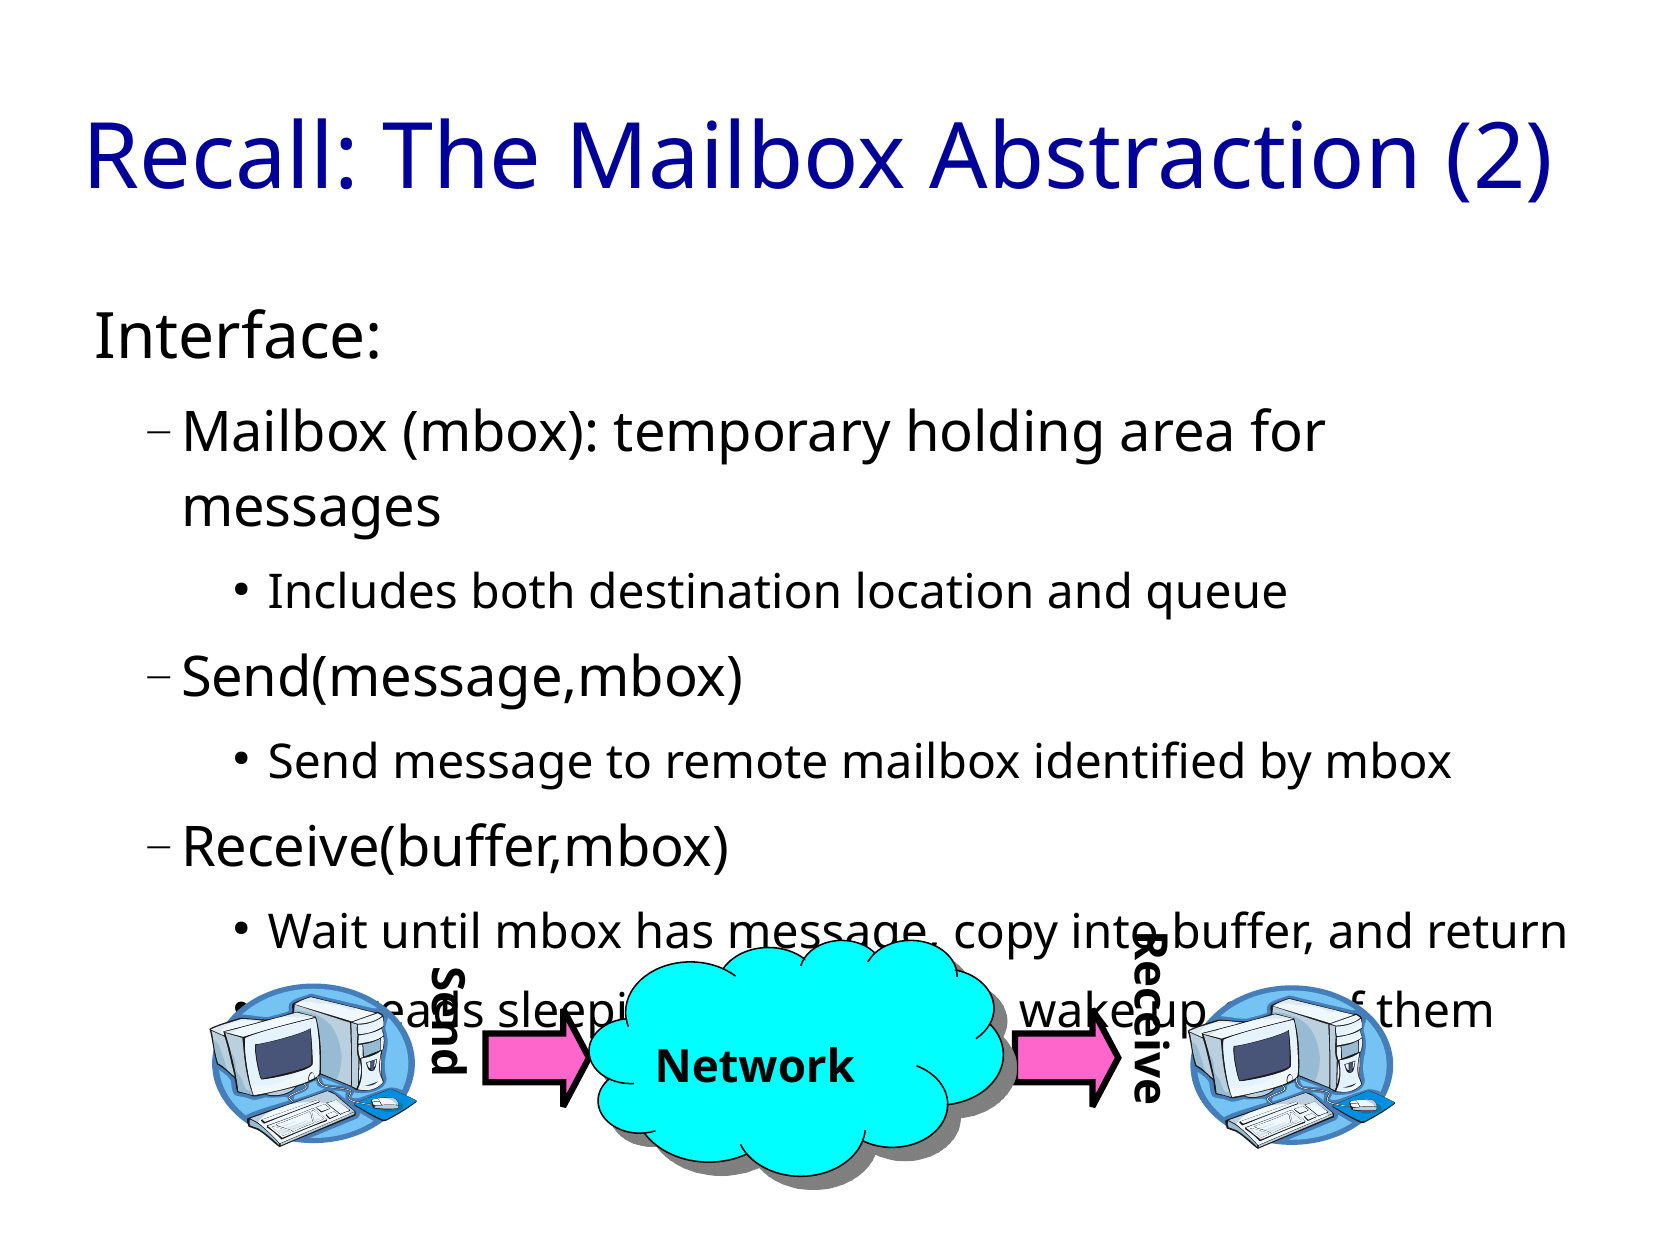

# Recall: The Mailbox Abstraction (2)
Interface:
Mailbox (mbox): temporary holding area for messages
Includes both destination location and queue
Send(message,mbox)
Send message to remote mailbox identified by mbox
Receive(buffer,mbox)
Wait until mbox has message, copy into buffer, and return
If threads sleeping on this mbox, wake up one of them
Receive
Send
Network